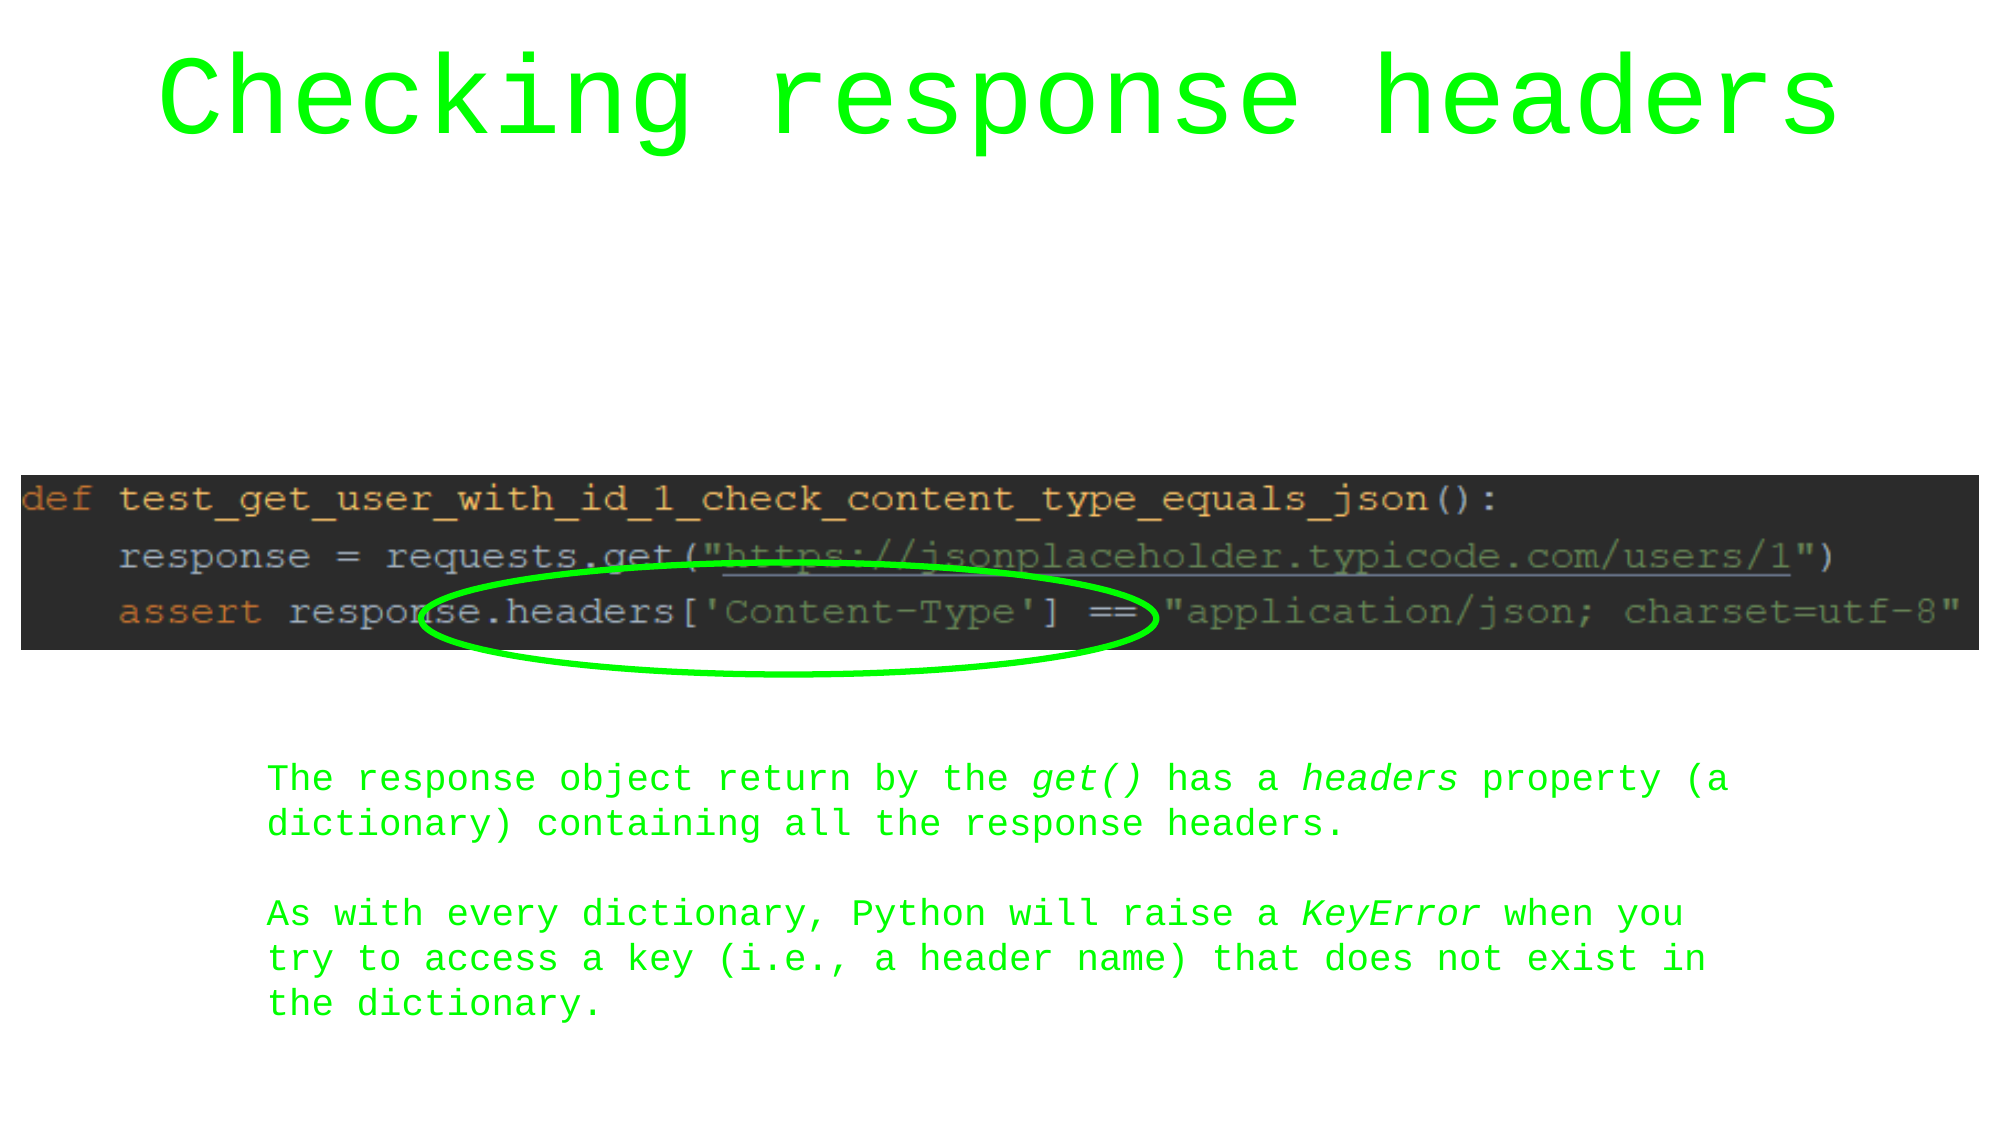

# Checking response headers
The response object return by the get() has a headers property (a dictionary) containing all the response headers.
As with every dictionary, Python will raise a KeyError when you try to access a key (i.e., a header name) that does not exist in the dictionary.